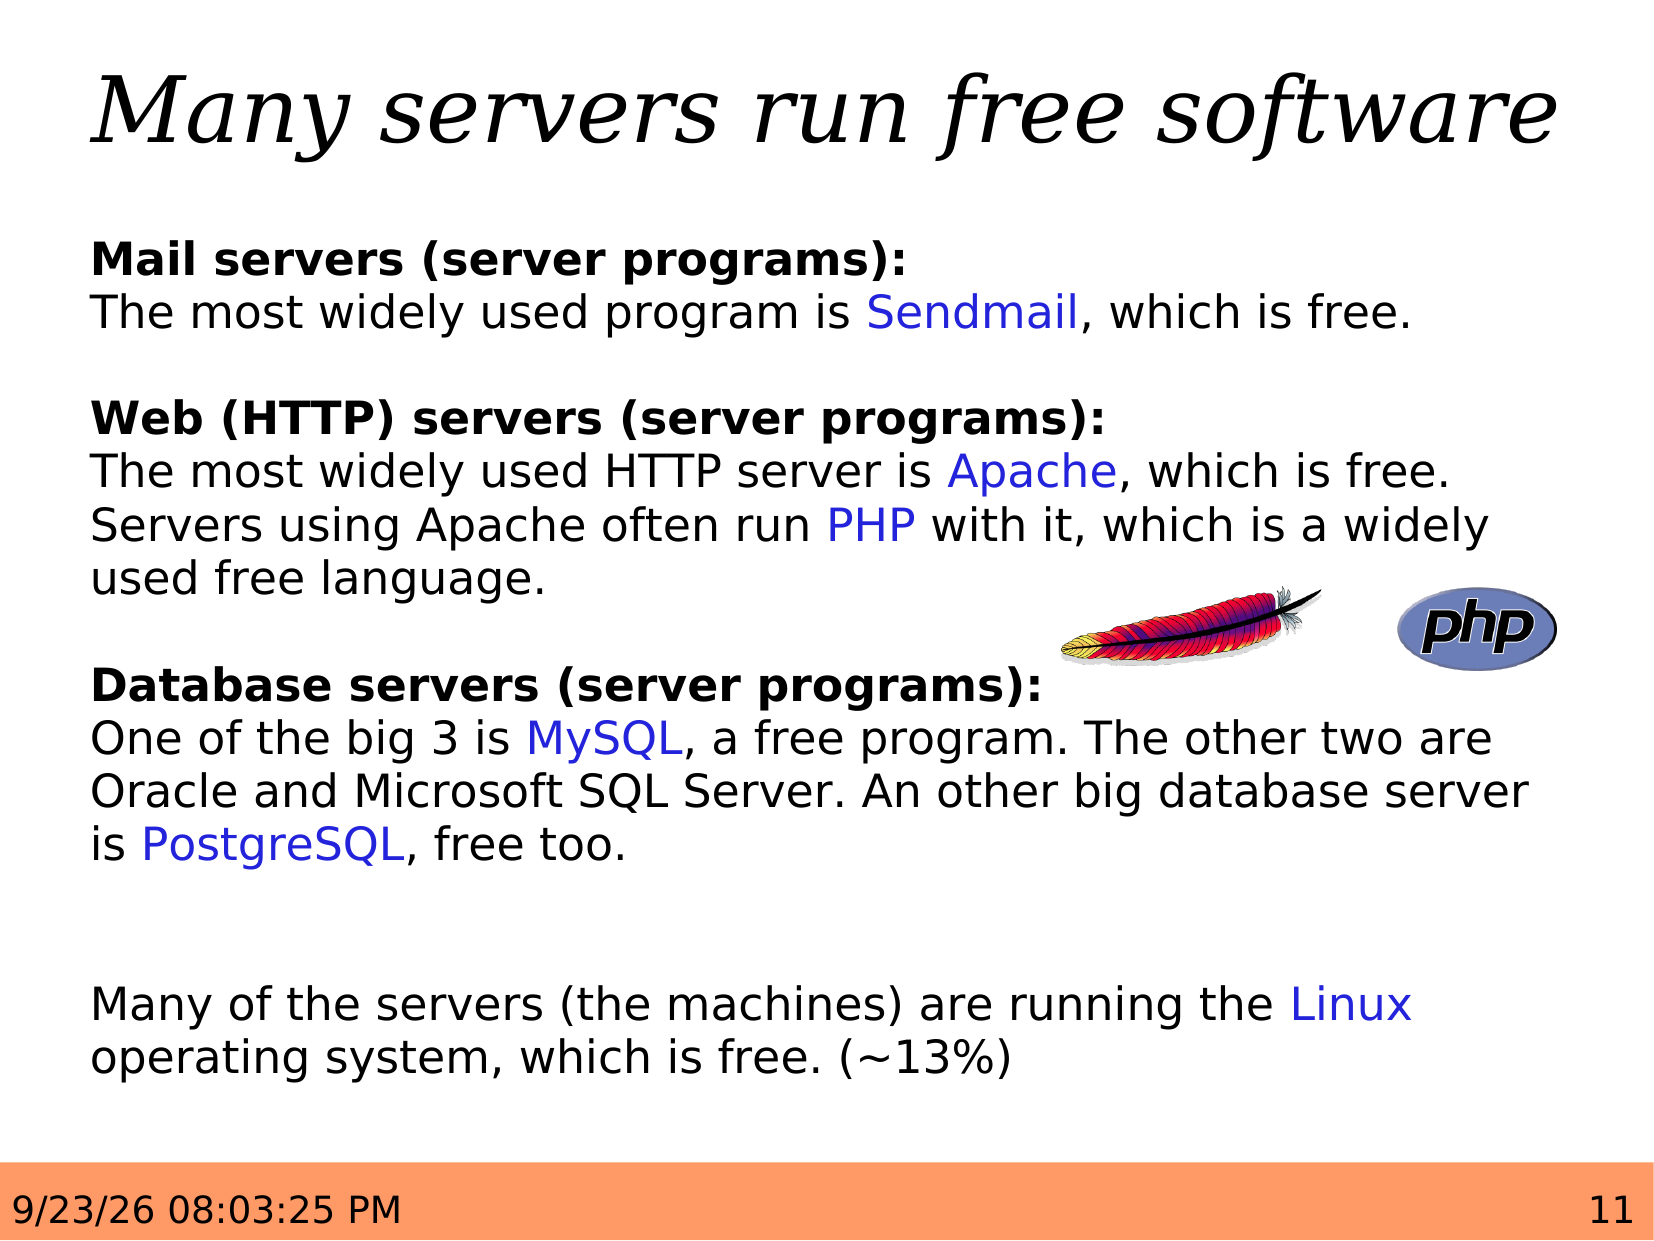

# Many servers run free software
Mail servers (server programs):
The most widely used program is Sendmail, which is free.
Web (HTTP) servers (server programs):
The most widely used HTTP server is Apache, which is free.
Servers using Apache often run PHP with it, which is a widely used free language.
Database servers (server programs):
One of the big 3 is MySQL, a free program. The other two are Oracle and Microsoft SQL Server. An other big database server is PostgreSQL, free too.
Many of the servers (the machines) are running the Linux operating system, which is free. (~13%)